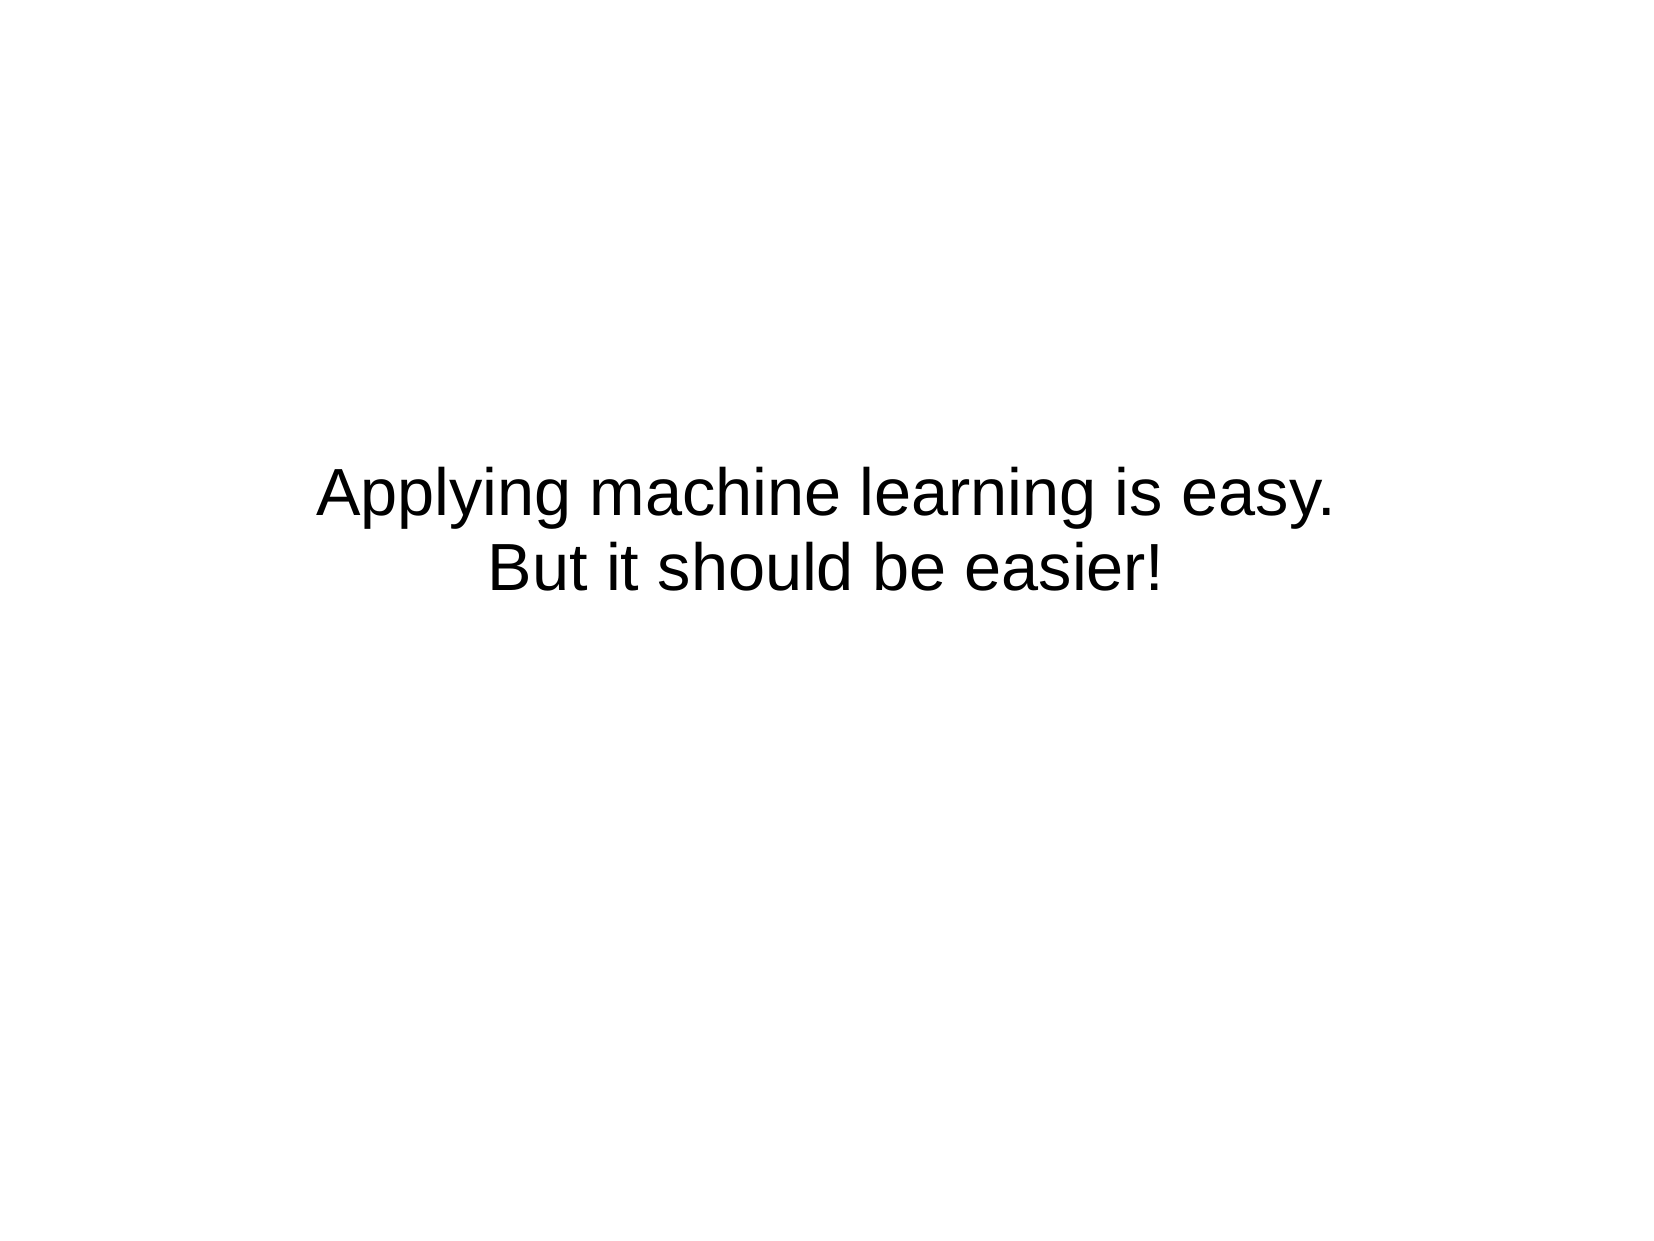

# Applying machine learning is easy.
But it should be easier!